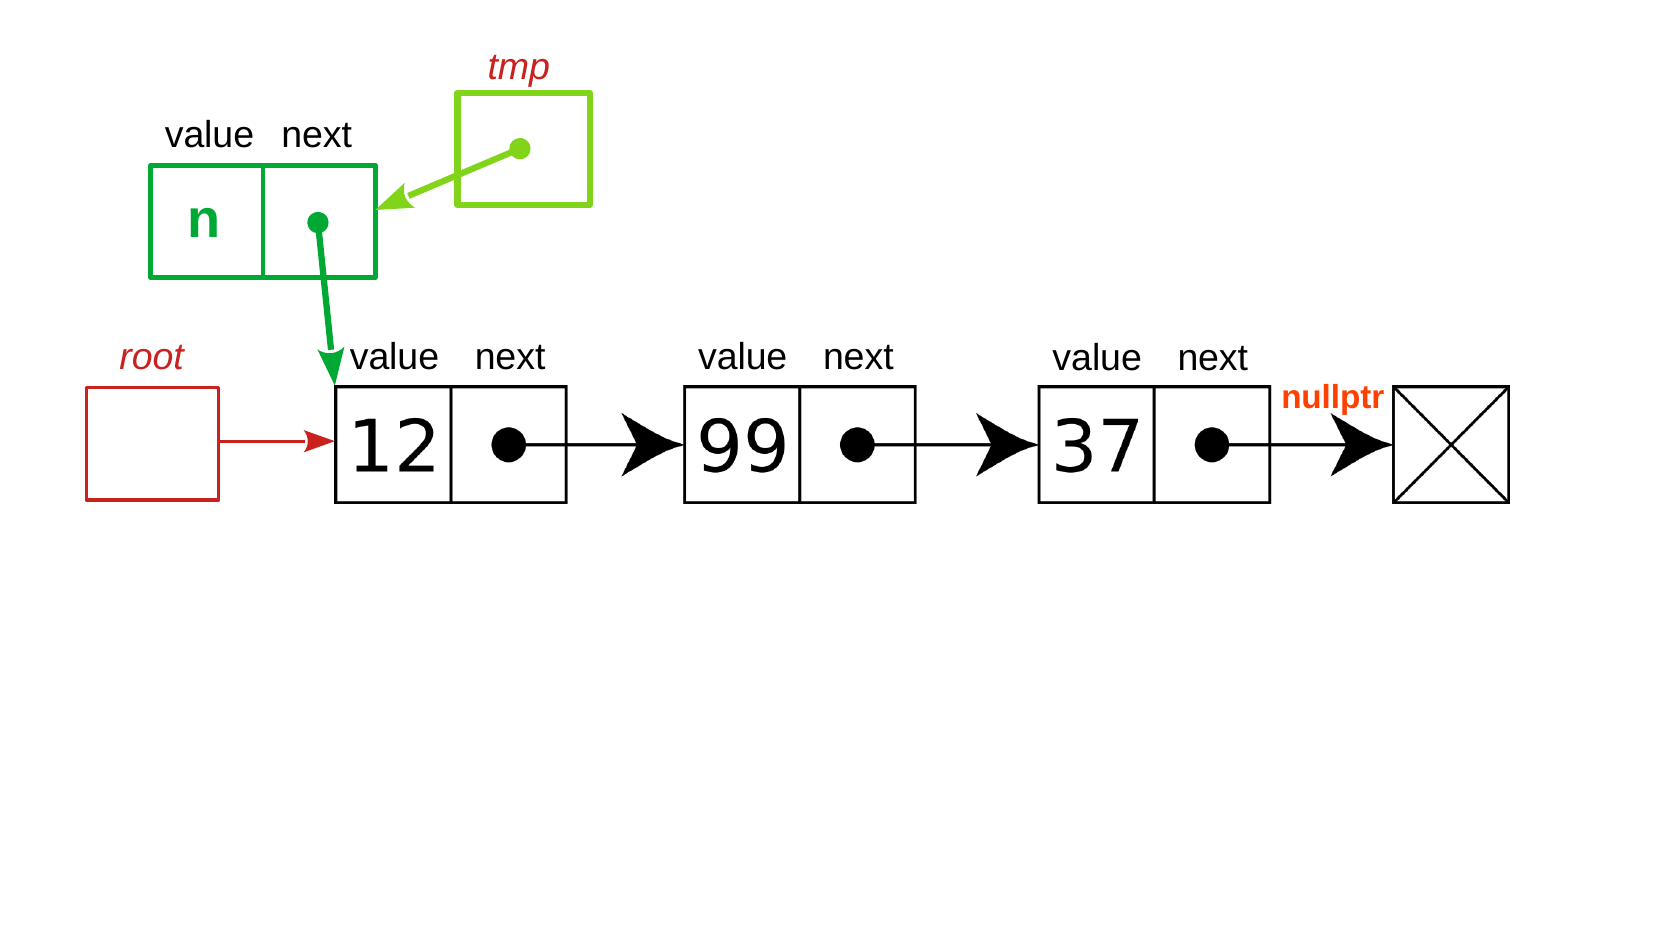

tmp
value
next
n
value
next
root
value
next
value
next
nullptr